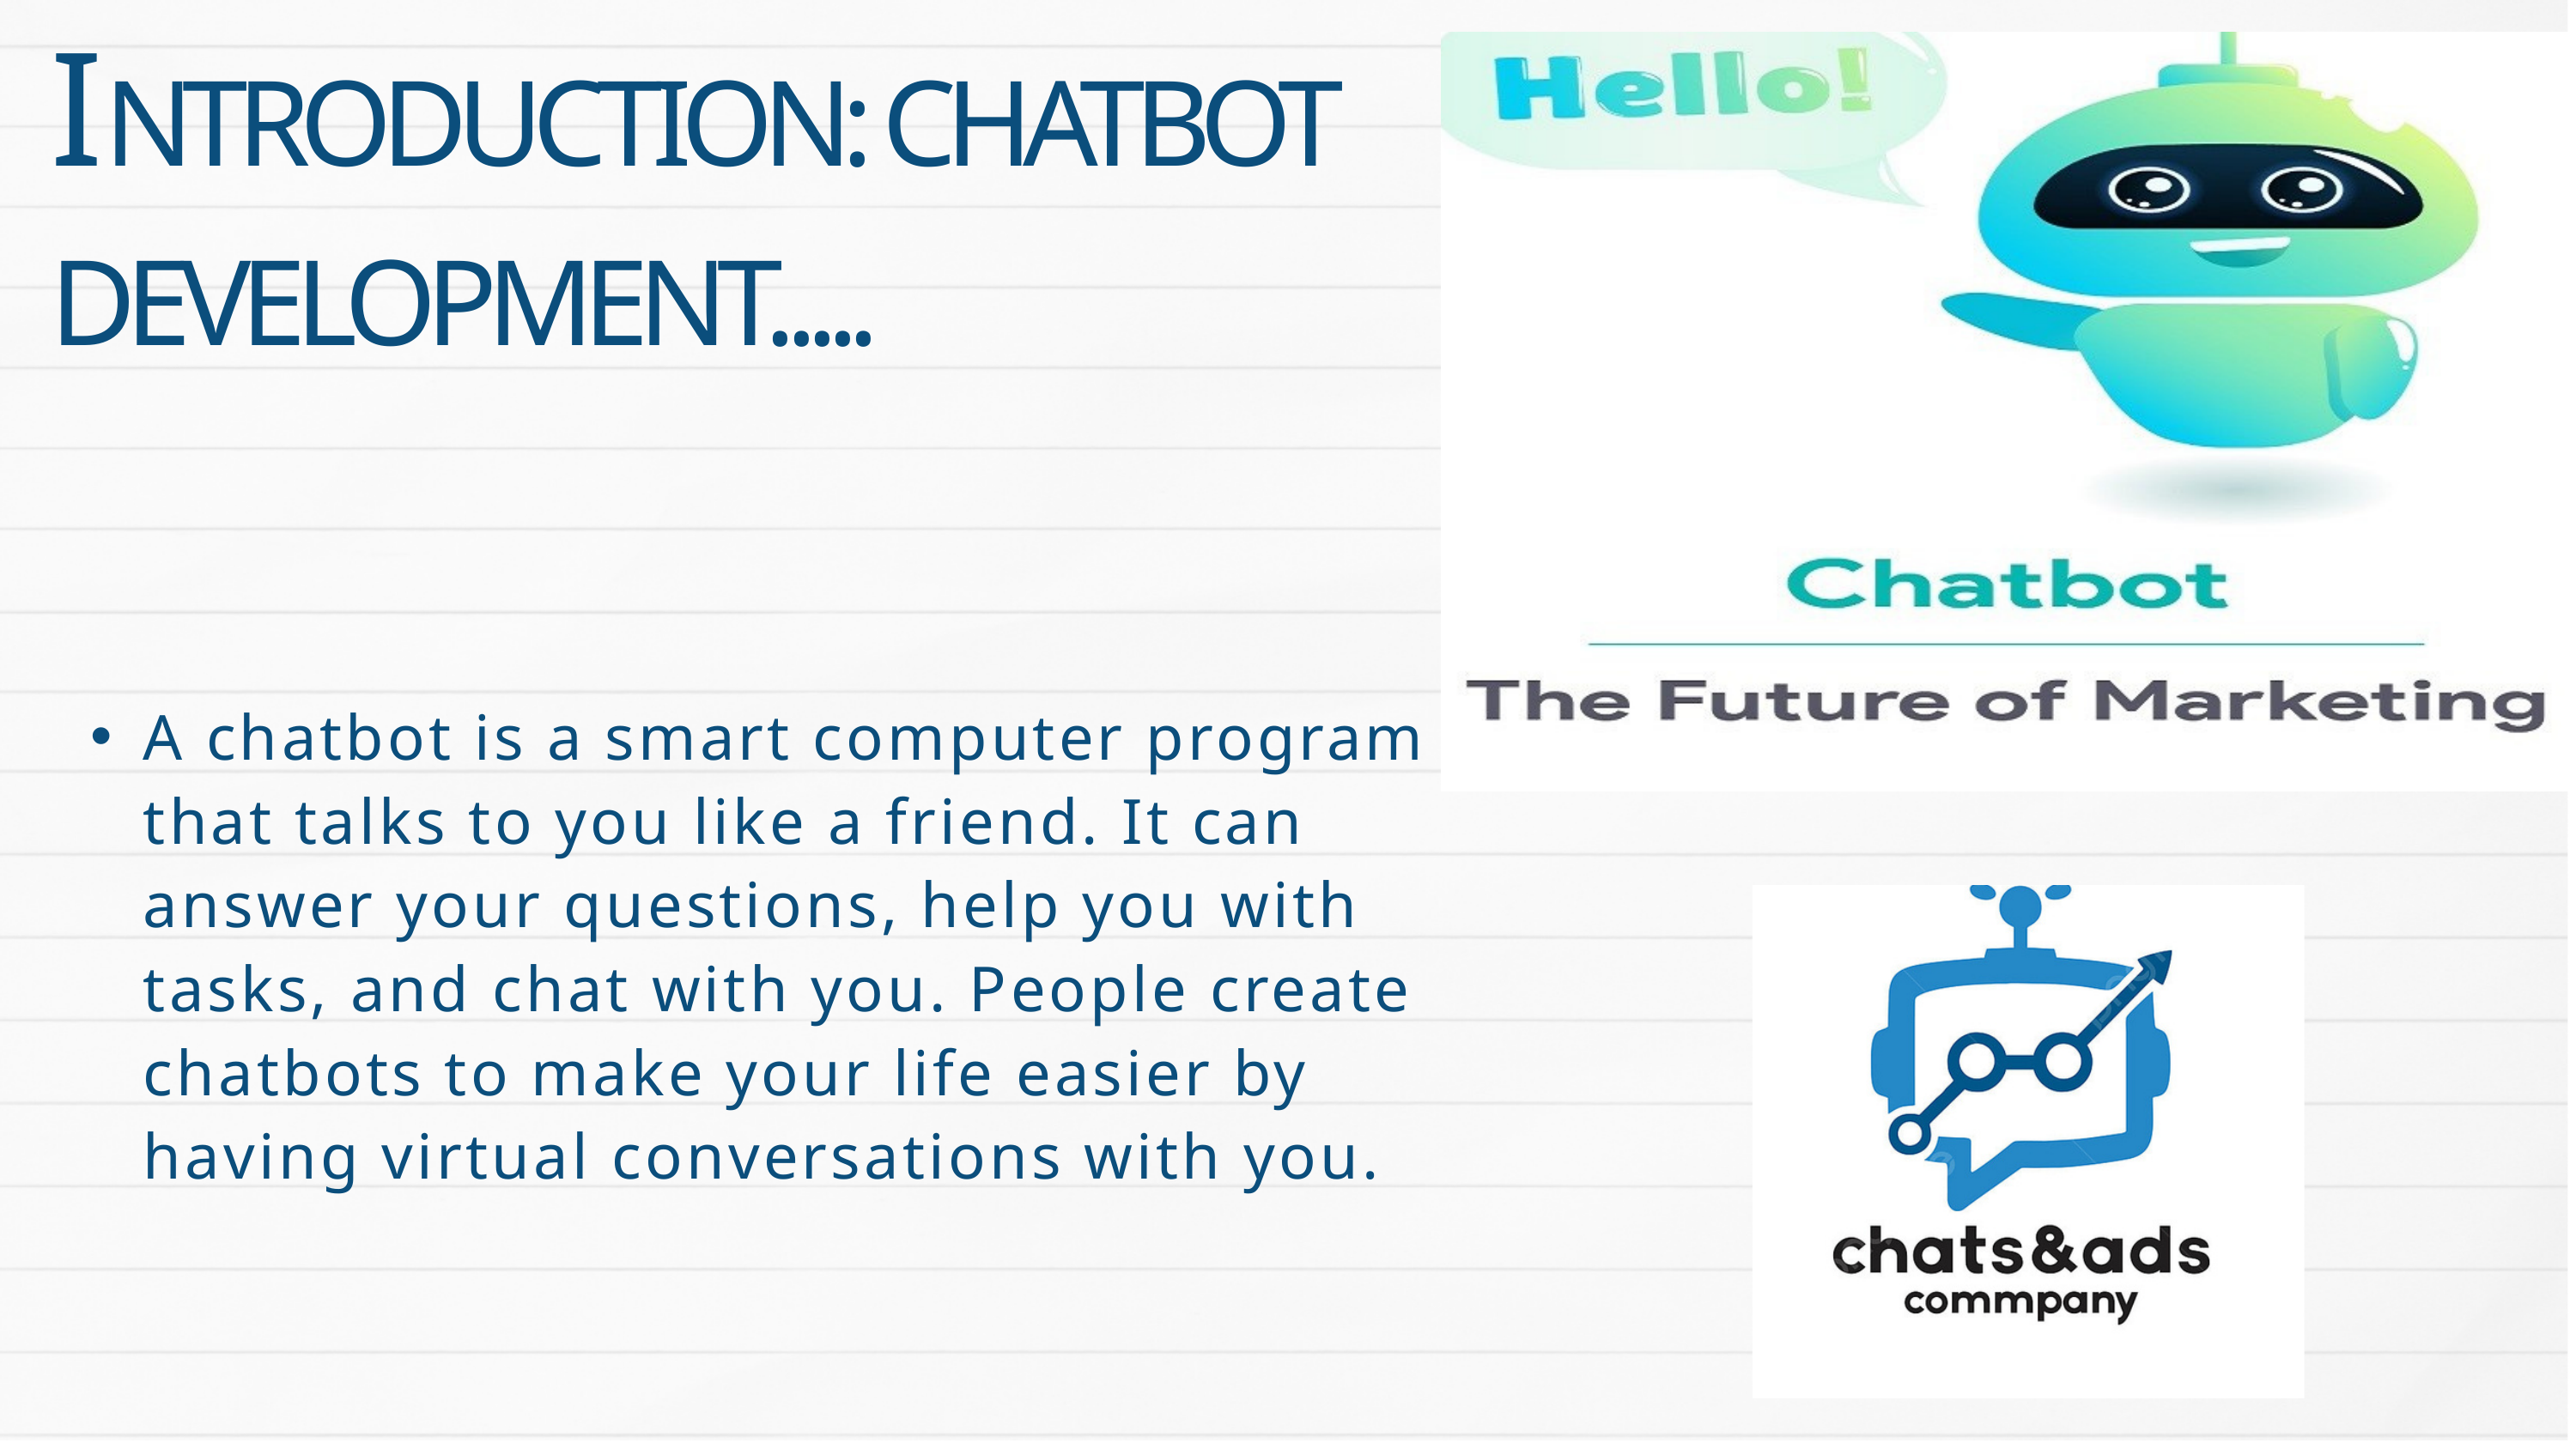

INTRODUCTION: CHATBOT DEVELOPMENT.....
A chatbot is a smart computer program that talks to you like a friend. It can answer your questions, help you with tasks, and chat with you. People create chatbots to make your life easier by having virtual conversations with you.